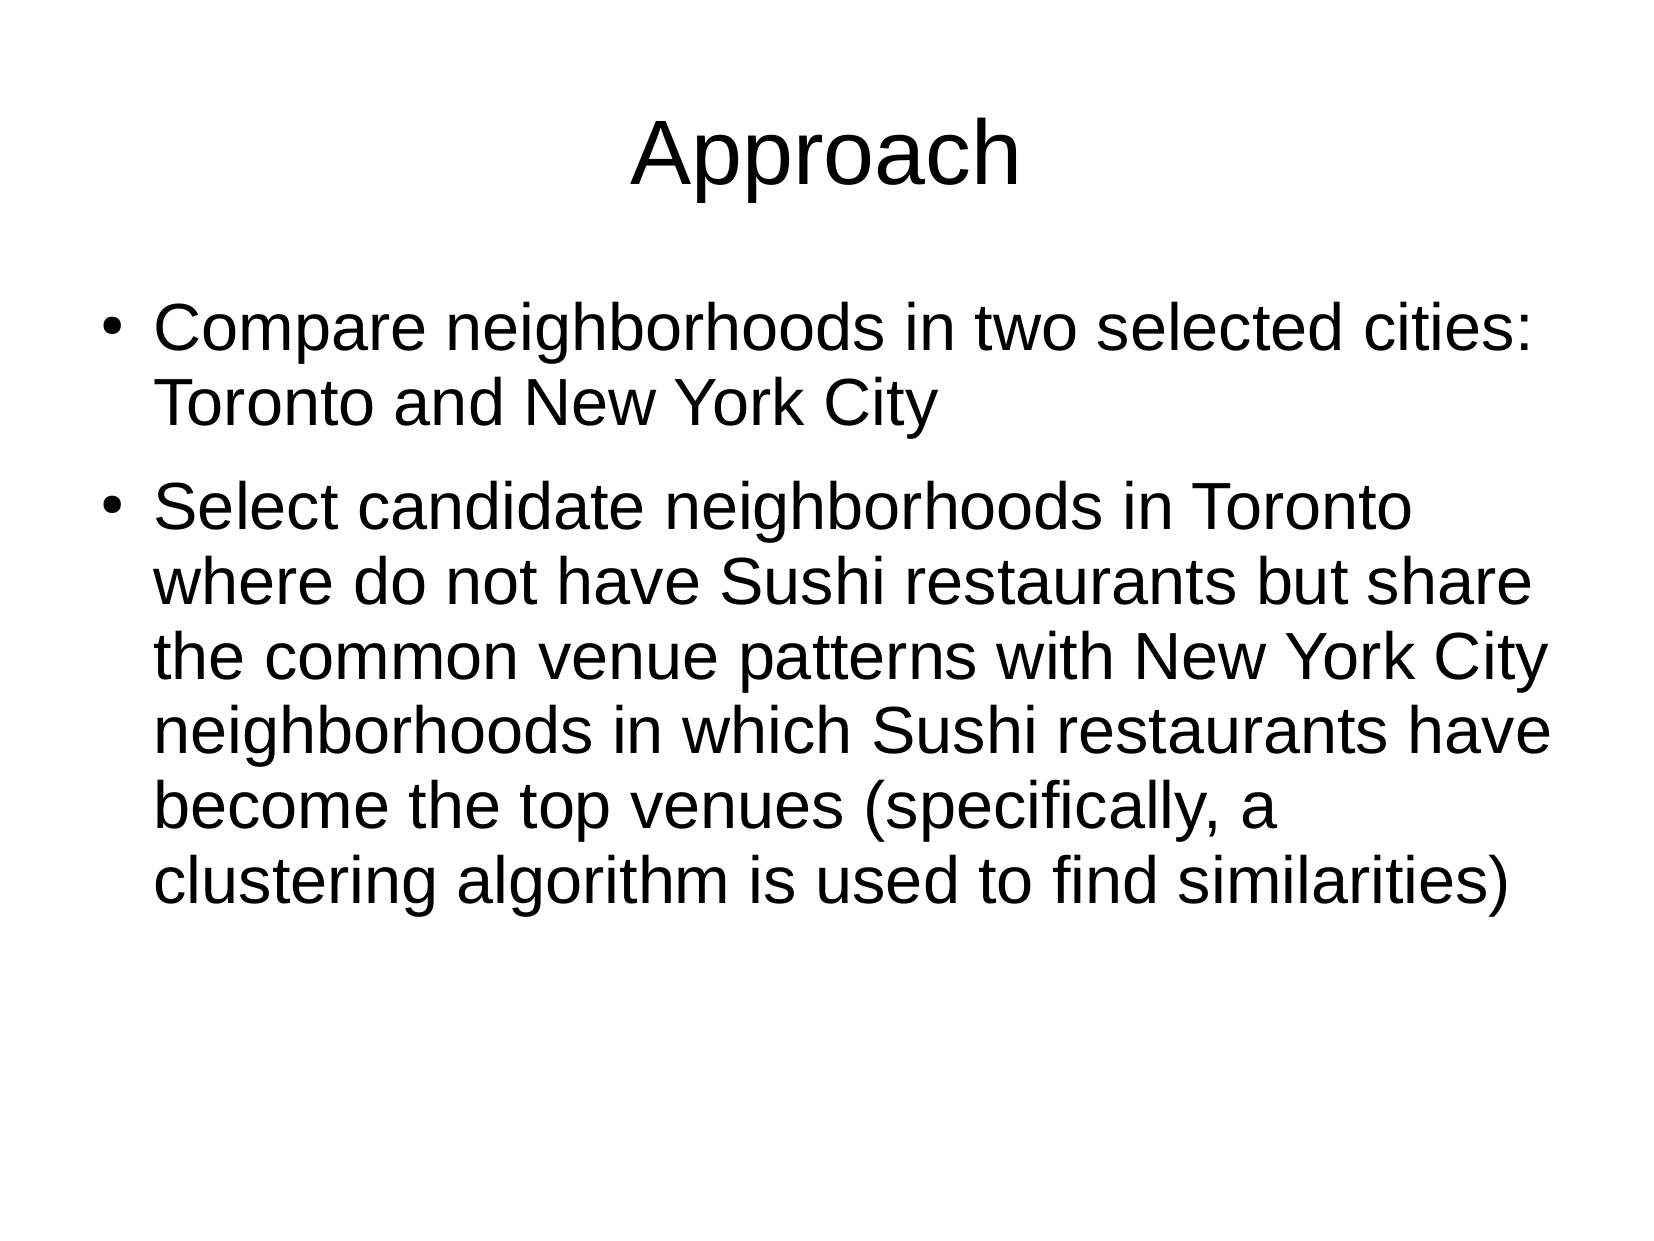

# Approach
Compare neighborhoods in two selected cities: Toronto and New York City
Select candidate neighborhoods in Toronto where do not have Sushi restaurants but share the common venue patterns with New York City neighborhoods in which Sushi restaurants have become the top venues (specifically, a clustering algorithm is used to find similarities)